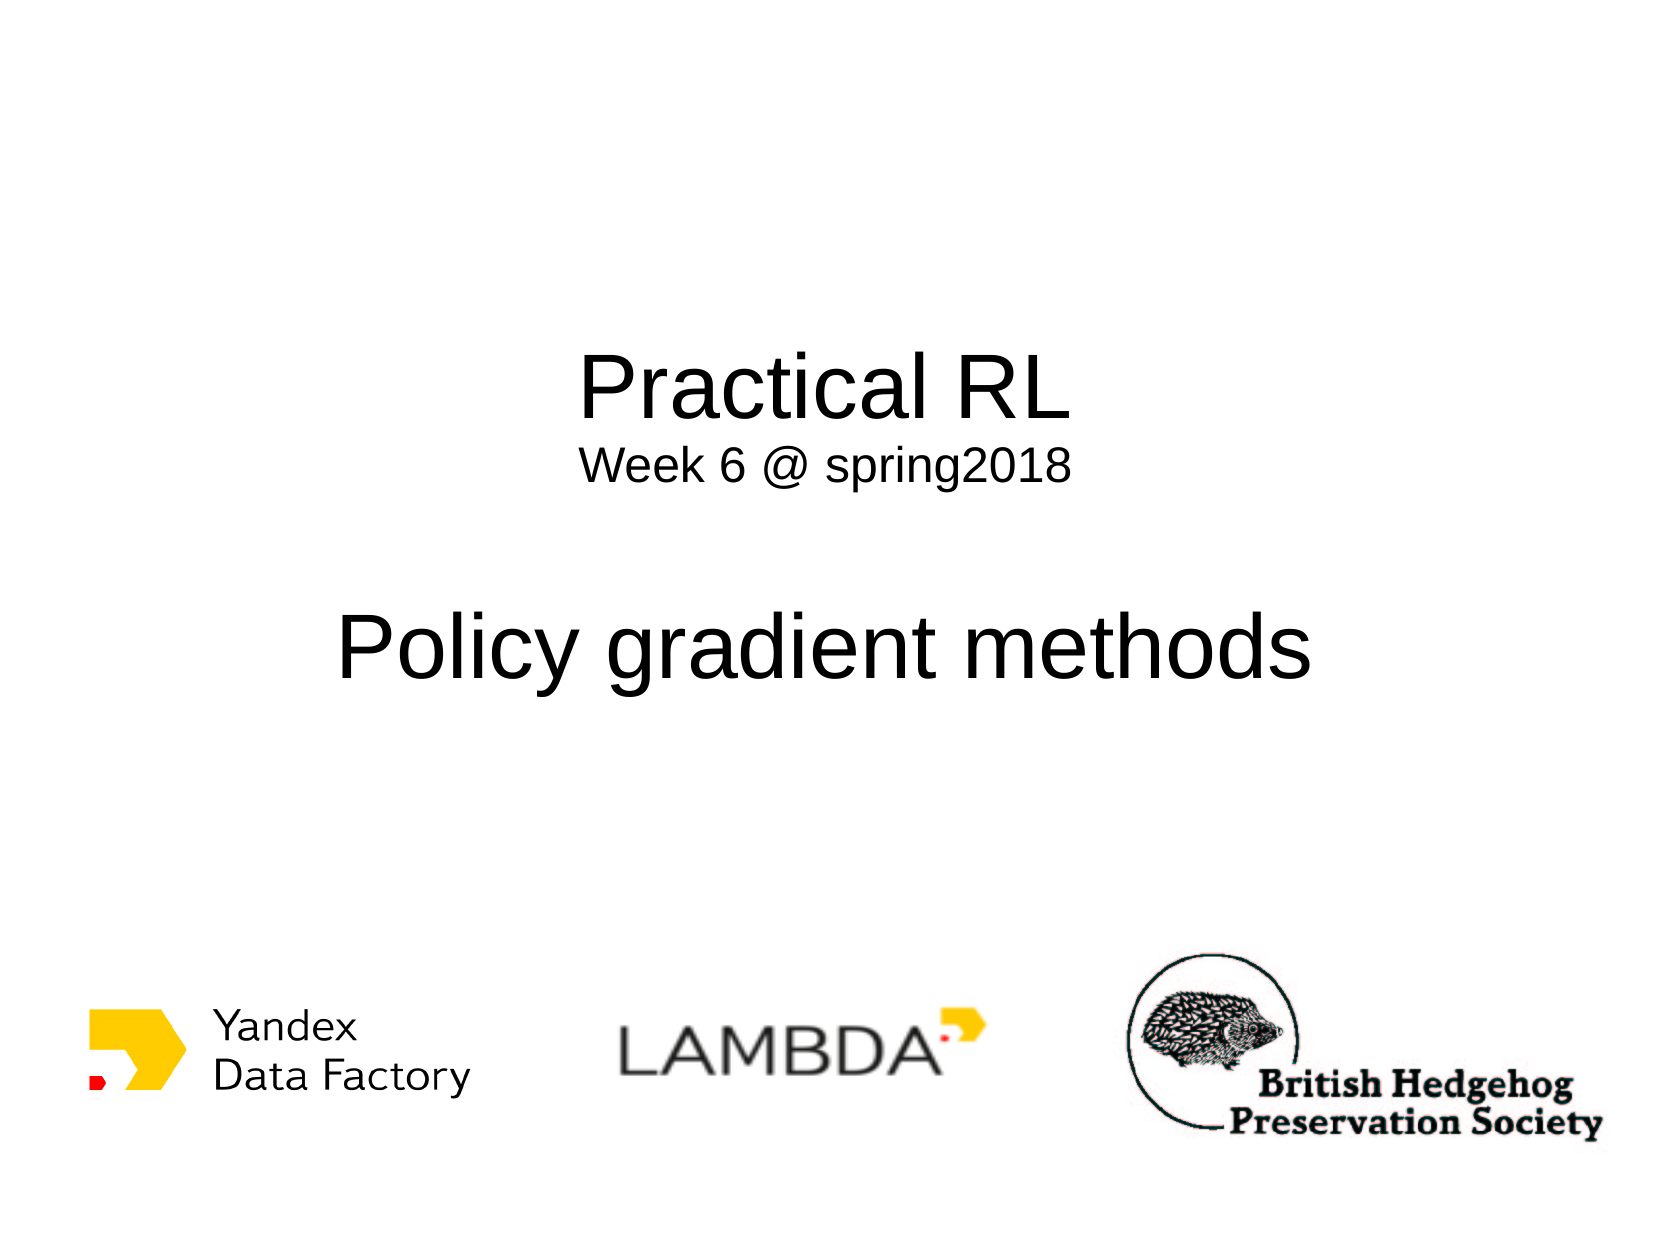

Practical RL
Week 6 @ spring2018
Policy gradient methods
1